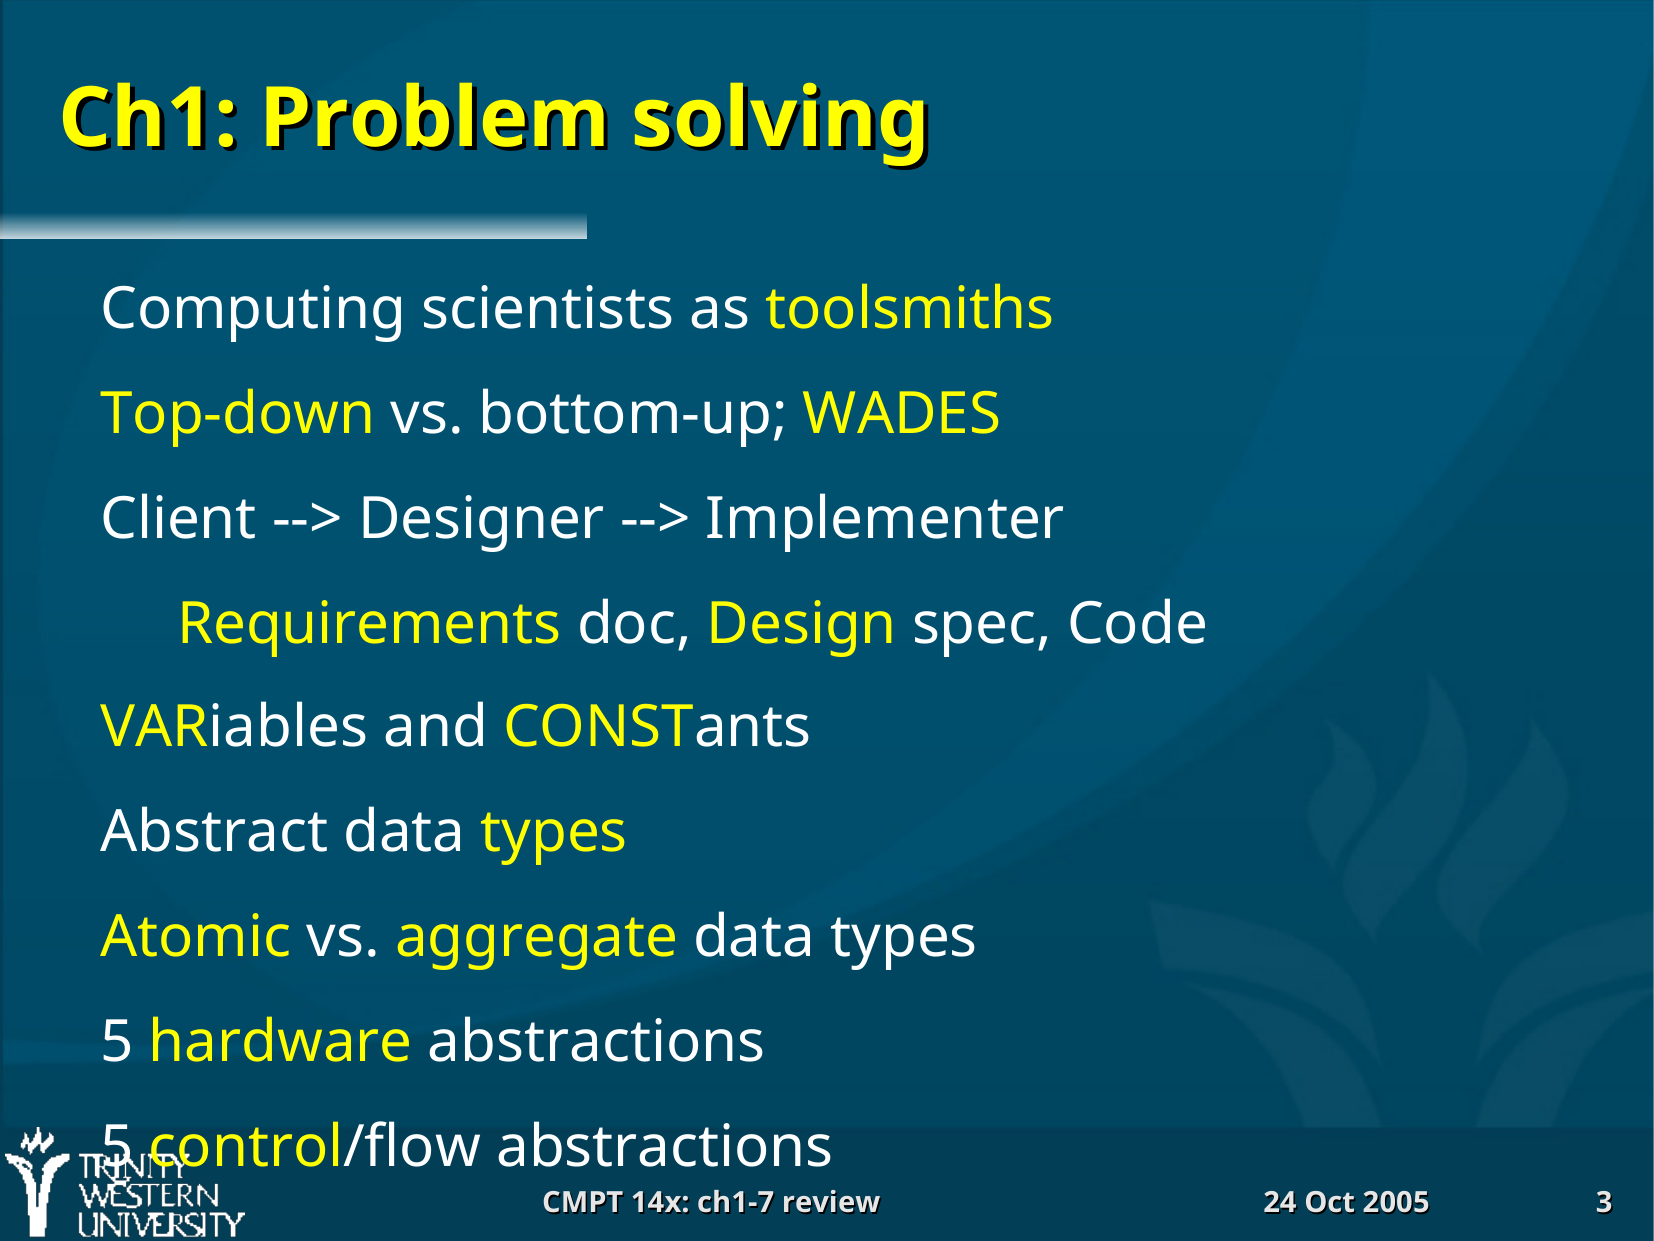

# Ch1: Problem solving
Computing scientists as toolsmiths
Top-down vs. bottom-up; WADES
Client --> Designer --> Implementer
Requirements doc, Design spec, Code
VARiables and CONSTants
Abstract data types
Atomic vs. aggregate data types
5 hardware abstractions
5 control/flow abstractions
CMPT 14x: ch1-7 review
24 Oct 2005
3